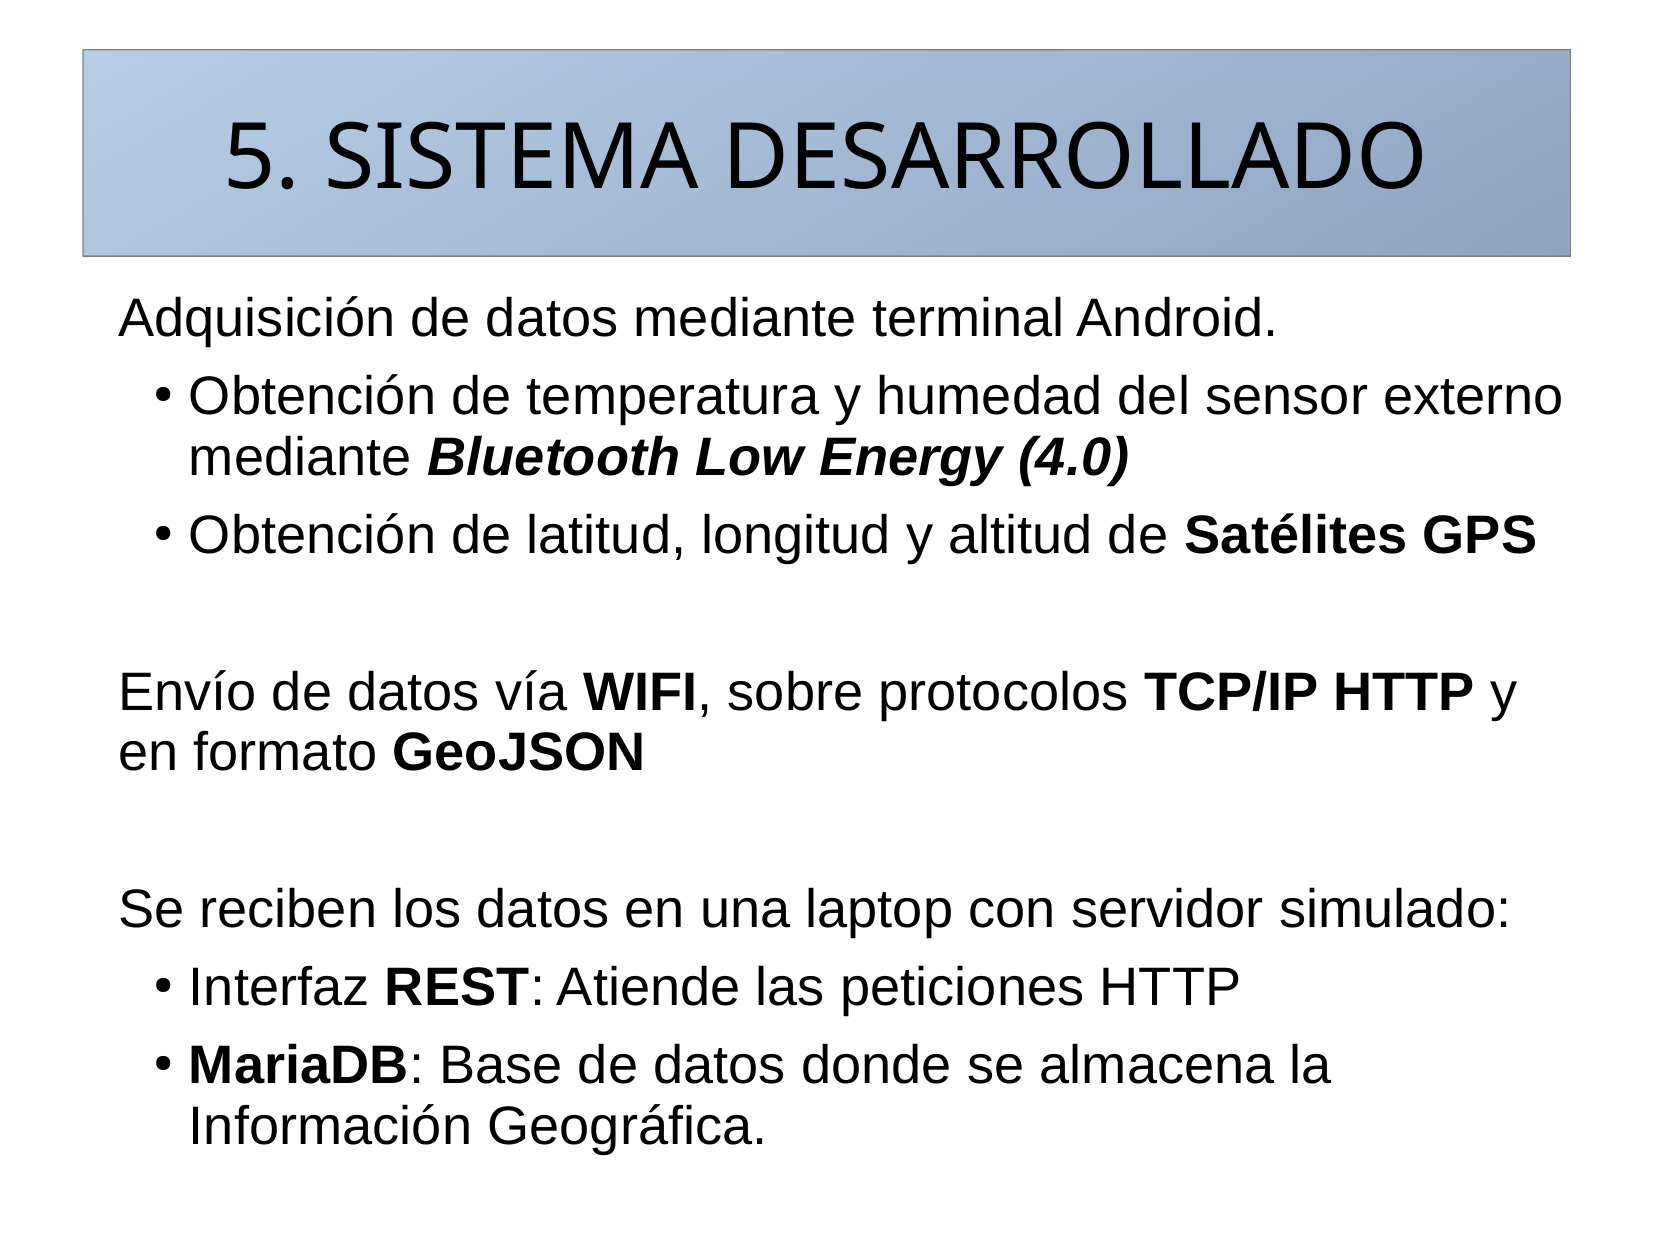

# 5. SISTEMA DESARROLLADO
Adquisición de datos mediante terminal Android.
Obtención de temperatura y humedad del sensor externo mediante Bluetooth Low Energy (4.0)
Obtención de latitud, longitud y altitud de Satélites GPS
Envío de datos vía WIFI, sobre protocolos TCP/IP HTTP y en formato GeoJSON
Se reciben los datos en una laptop con servidor simulado:
Interfaz REST: Atiende las peticiones HTTP
MariaDB: Base de datos donde se almacena la Información Geográfica.